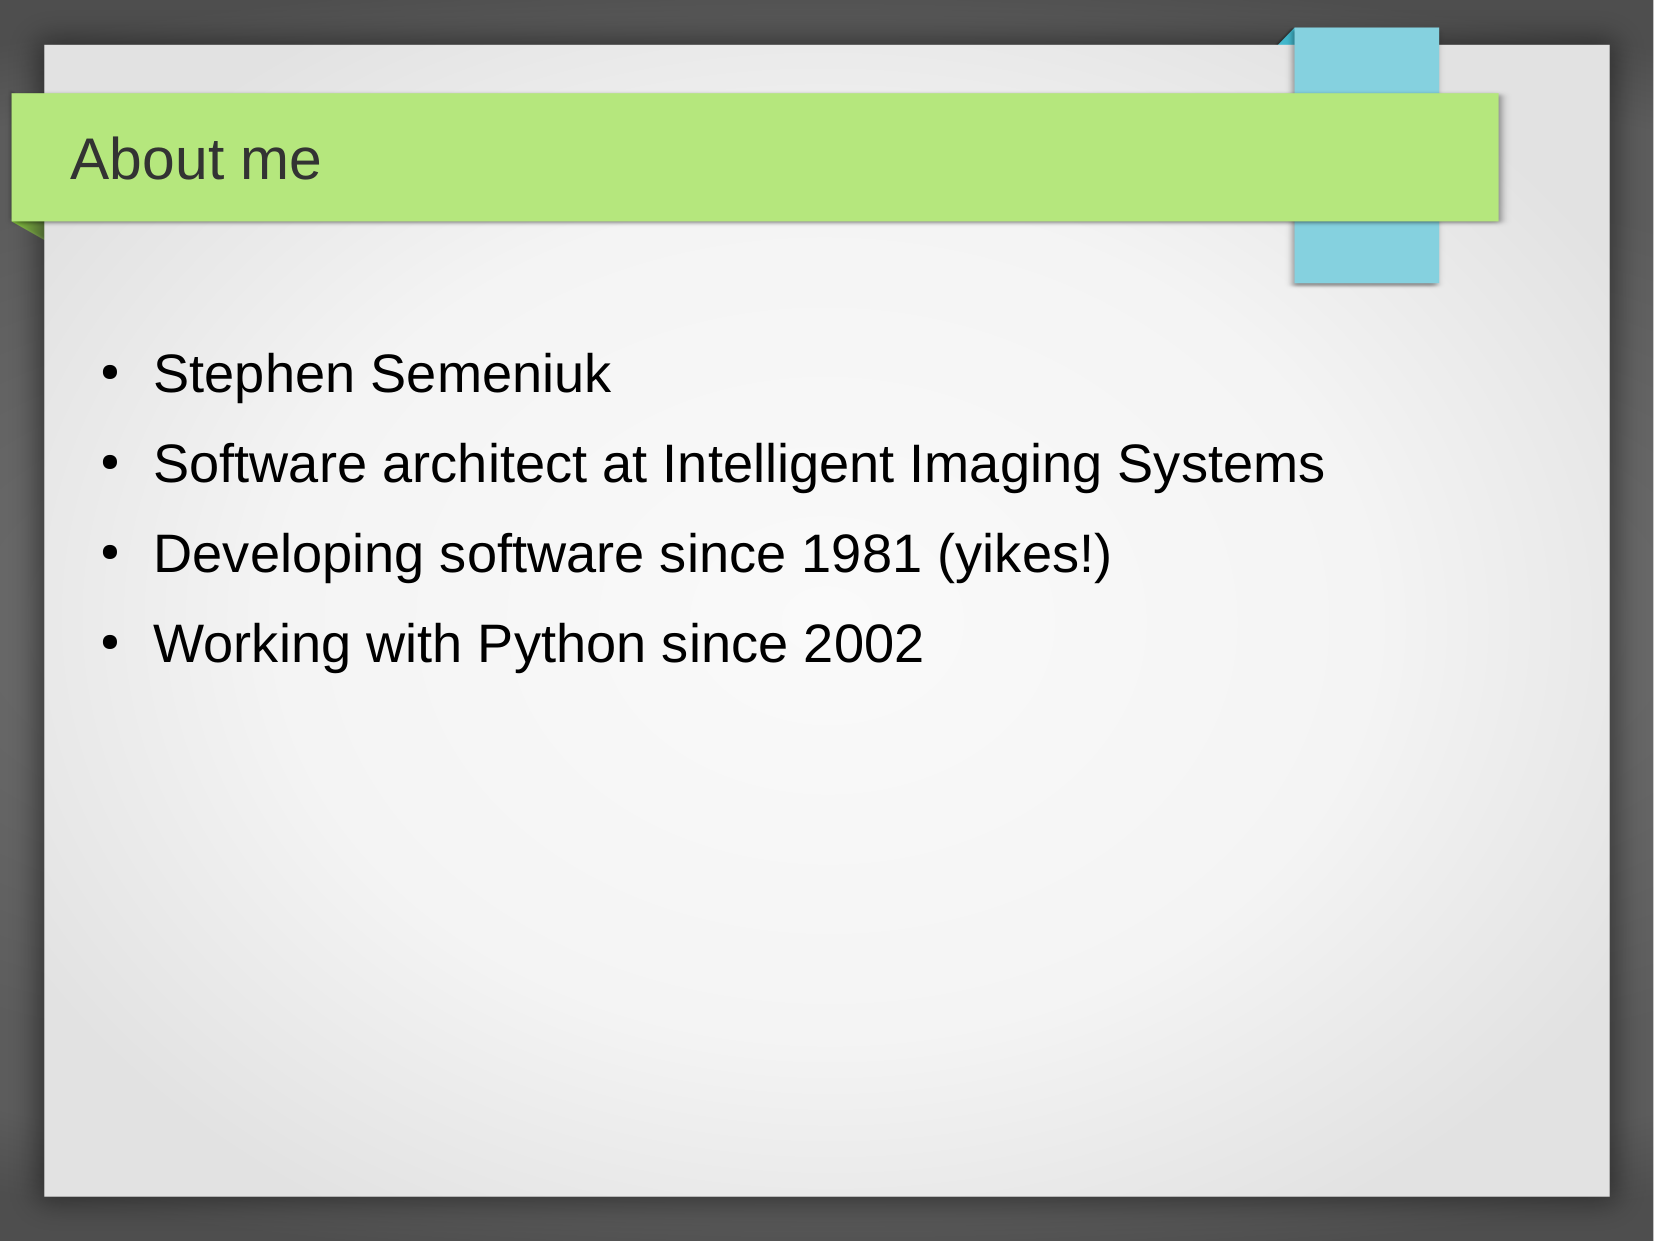

# About me
Stephen Semeniuk
Software architect at Intelligent Imaging Systems
Developing software since 1981 (yikes!)
Working with Python since 2002